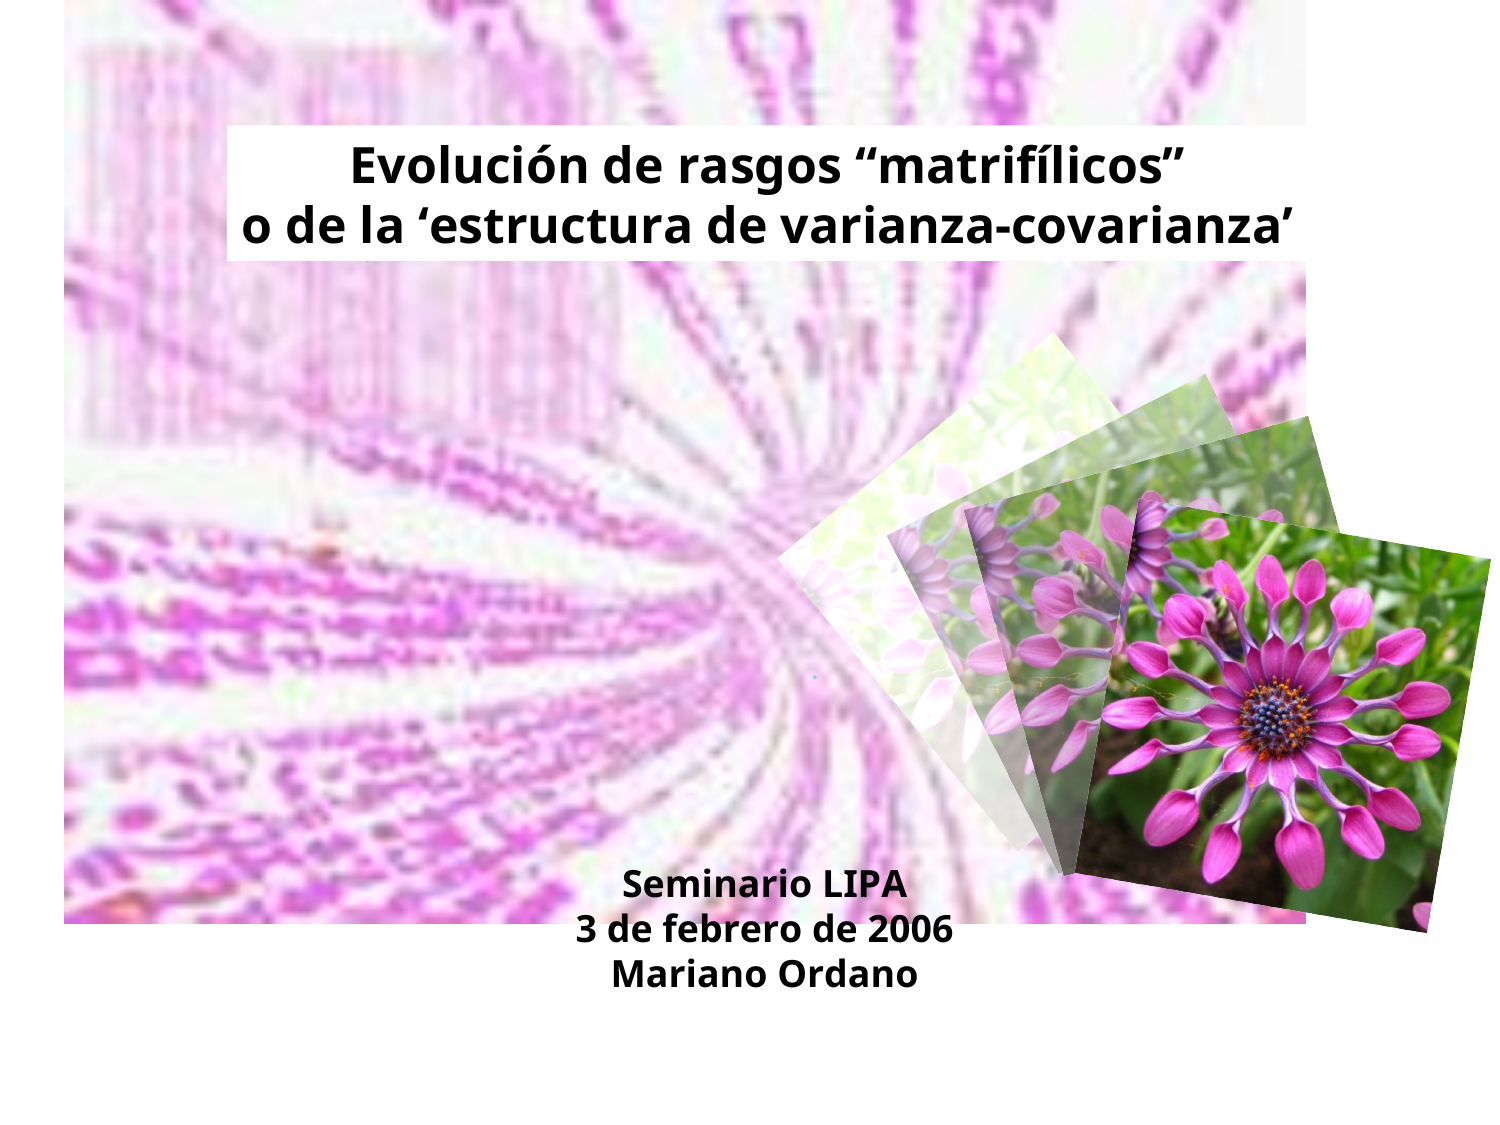

Evolución de rasgos “matrifílicos”
o de la ‘estructura de varianza-covarianza’
Seminario LIPA
3 de febrero de 2006
Mariano Ordano